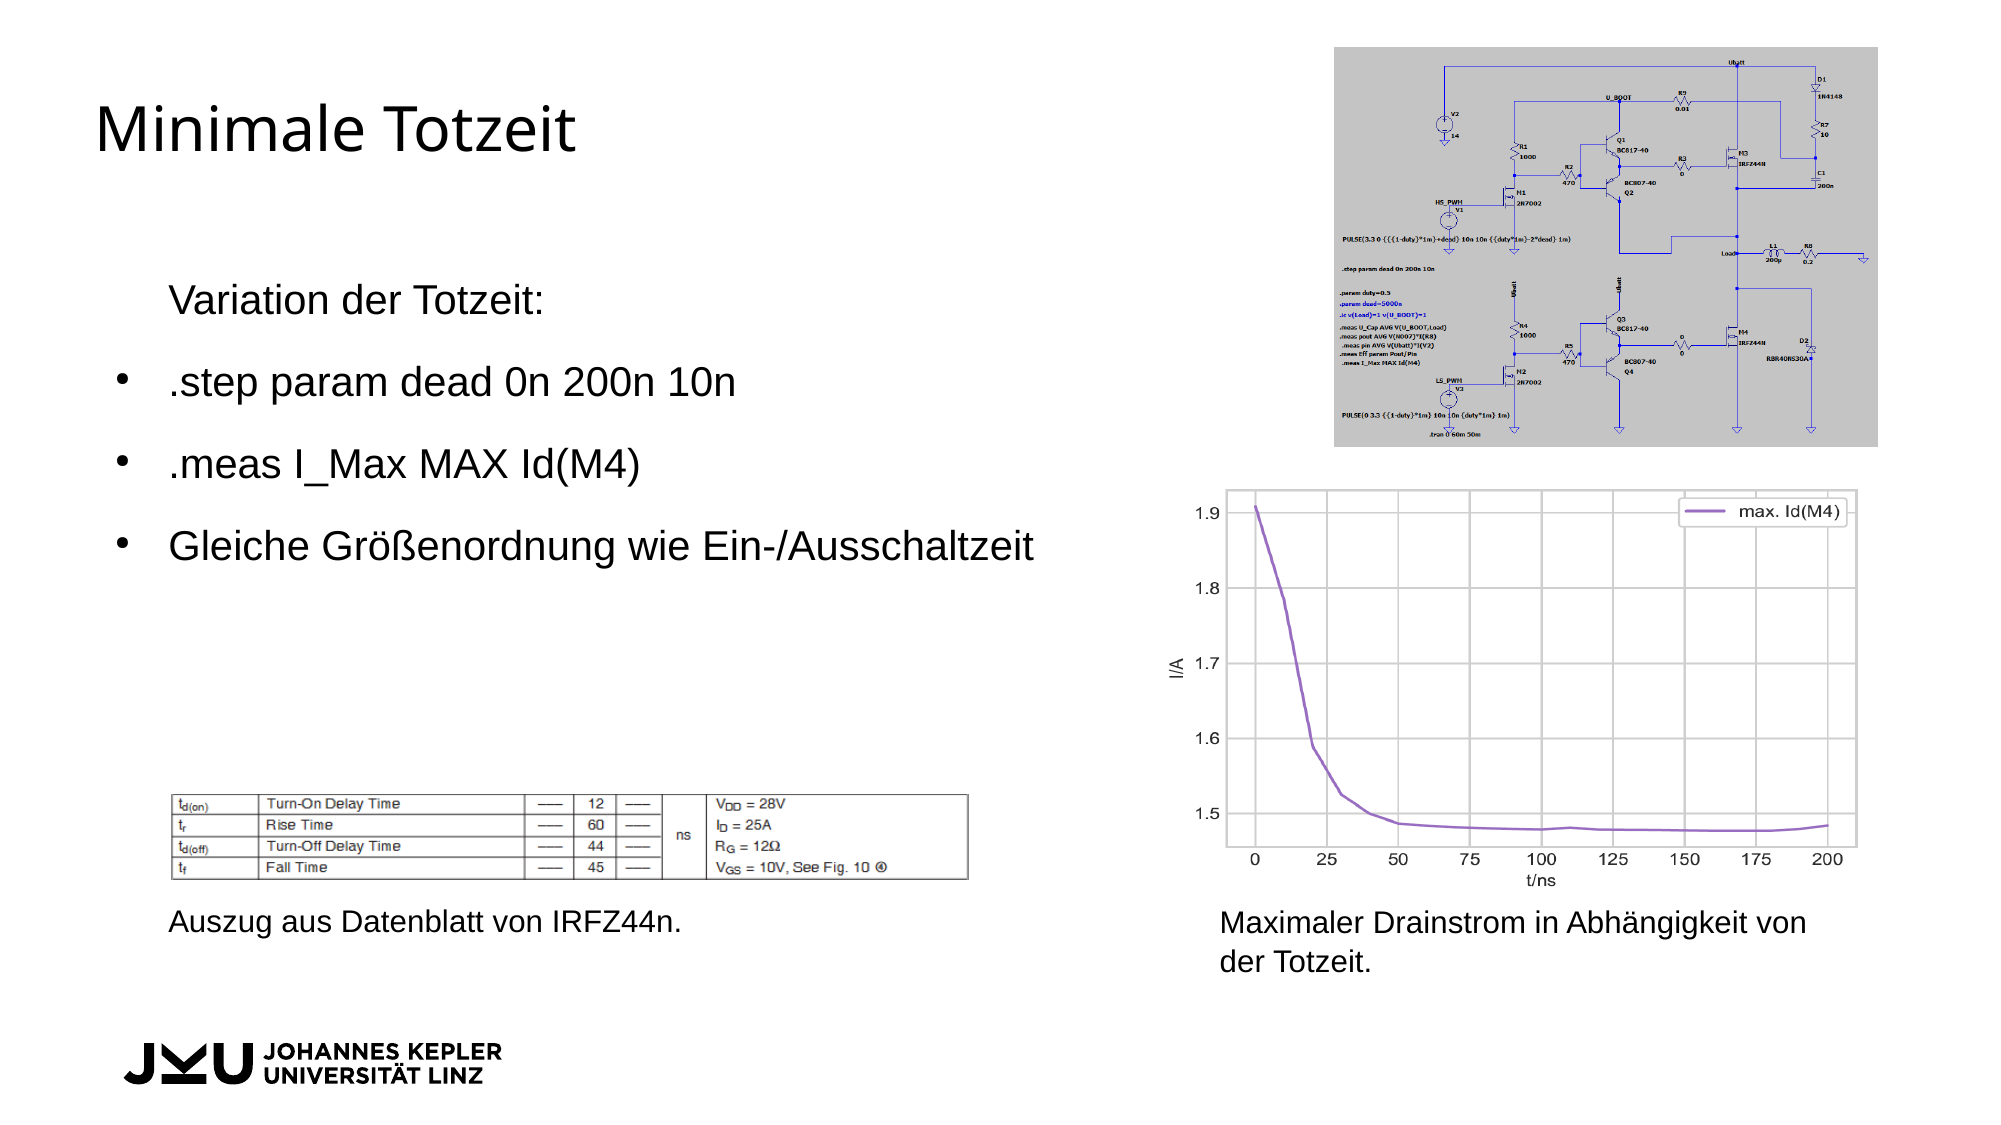

# Minimale Totzeit
Variation der Totzeit:
.step param dead 0n 200n 10n
.meas I_Max MAX Id(M4)
Gleiche Größenordnung wie Ein-/Ausschaltzeit
Auszug aus Datenblatt von IRFZ44n.
Maximaler Drainstrom in Abhängigkeit von der Totzeit.